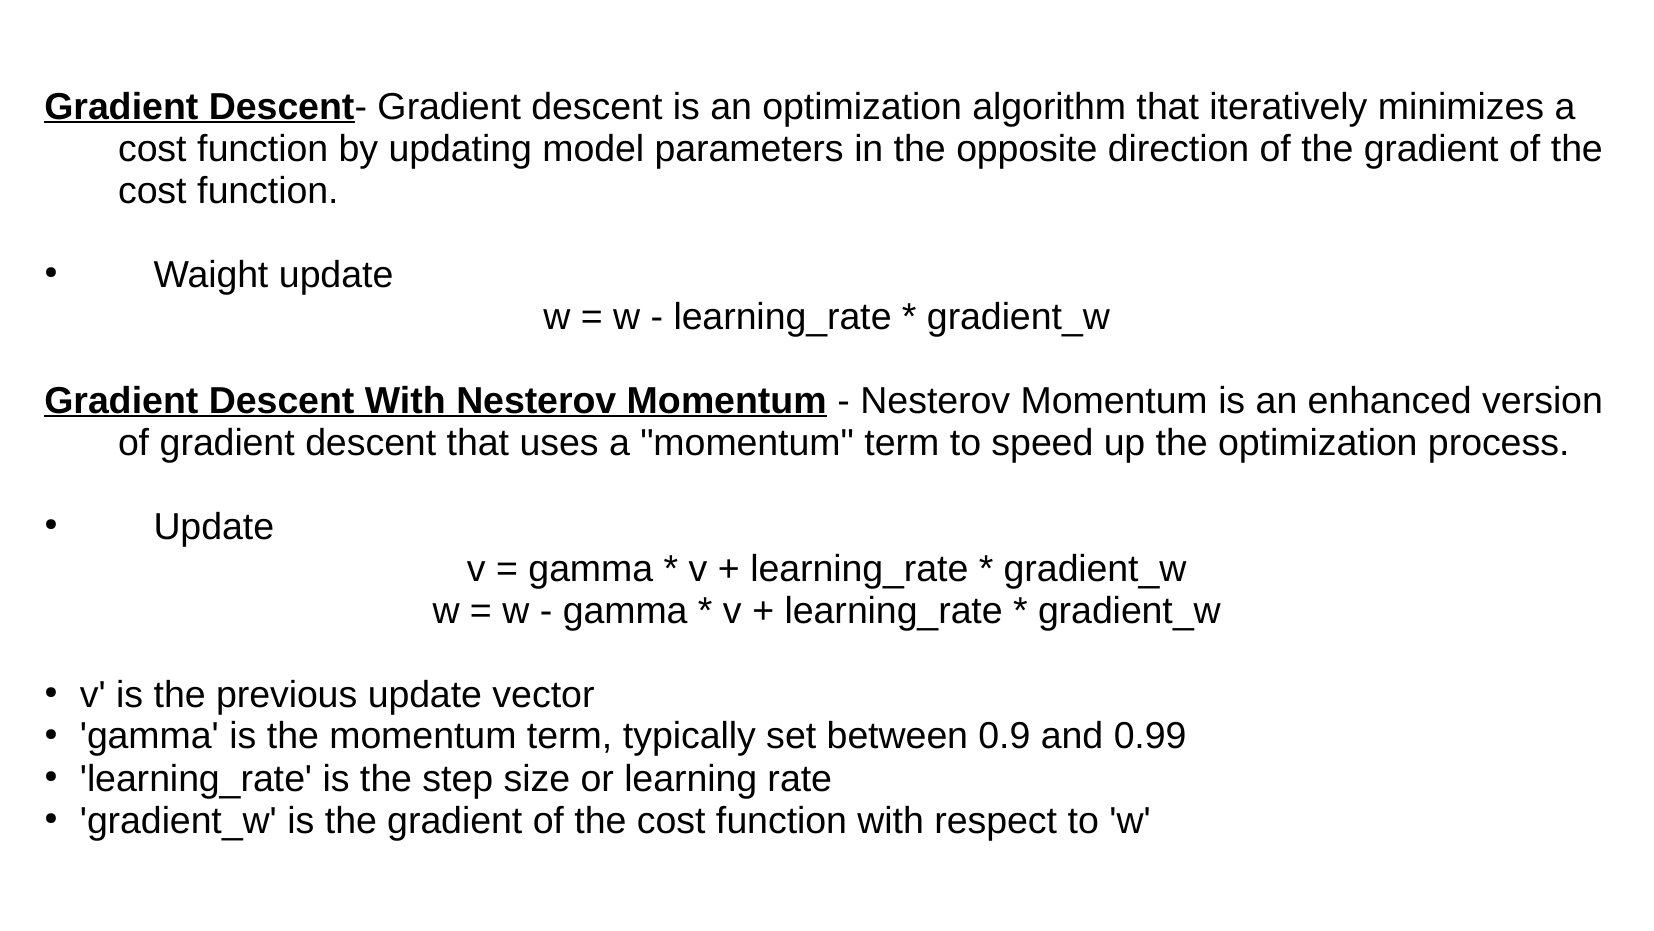

Gradient Descent- Gradient descent is an optimization algorithm that iteratively minimizes a 	cost function by updating model parameters in the opposite direction of the gradient of the 	cost function.
	Waight update
w = w - learning_rate * gradient_w
Gradient Descent With Nesterov Momentum - Nesterov Momentum is an enhanced version 	of gradient descent that uses a "momentum" term to speed up the optimization process.
	Update
v = gamma * v + learning_rate * gradient_w
w = w - gamma * v + learning_rate * gradient_w
v' is the previous update vector
'gamma' is the momentum term, typically set between 0.9 and 0.99
'learning_rate' is the step size or learning rate
'gradient_w' is the gradient of the cost function with respect to 'w'